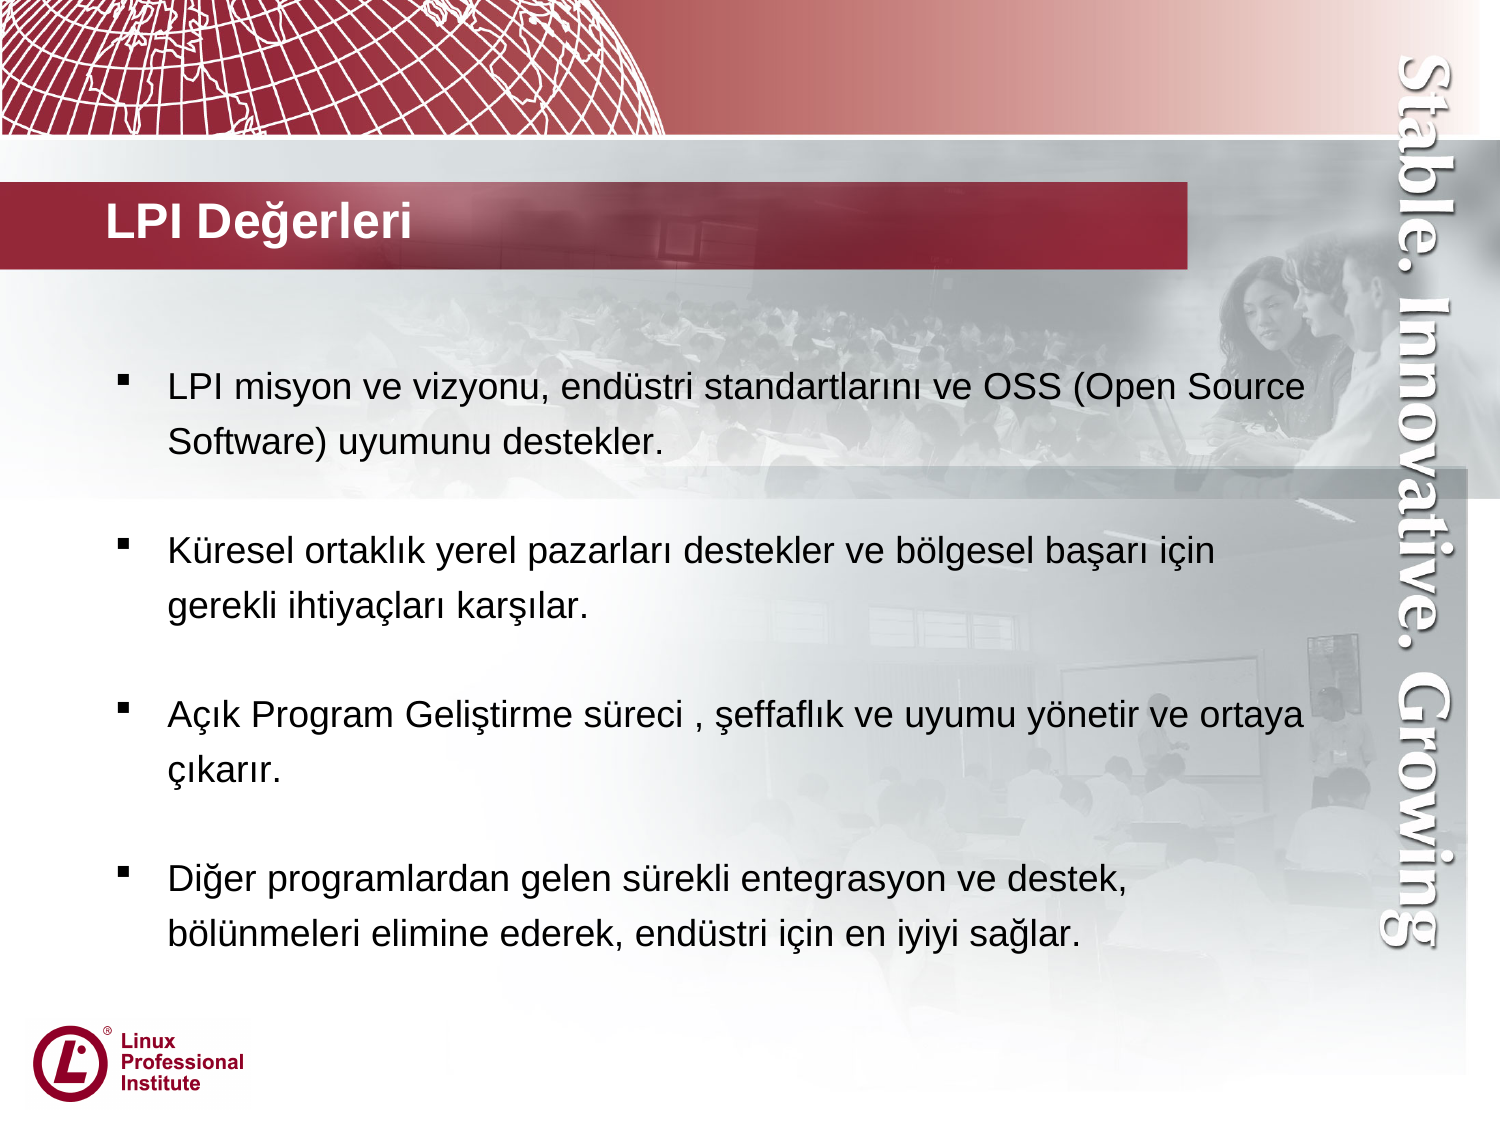

LPI Değerleri
LPI misyon ve vizyonu, endüstri standartlarını ve OSS (Open Source
 Software) uyumunu destekler.
Küresel ortaklık yerel pazarları destekler ve bölgesel başarı için
 gerekli ihtiyaçları karşılar.
Açık Program Geliştirme süreci , şeffaflık ve uyumu yönetir ve ortaya
 çıkarır.
Diğer programlardan gelen sürekli entegrasyon ve destek,
 bölünmeleri elimine ederek, endüstri için en iyiyi sağlar.